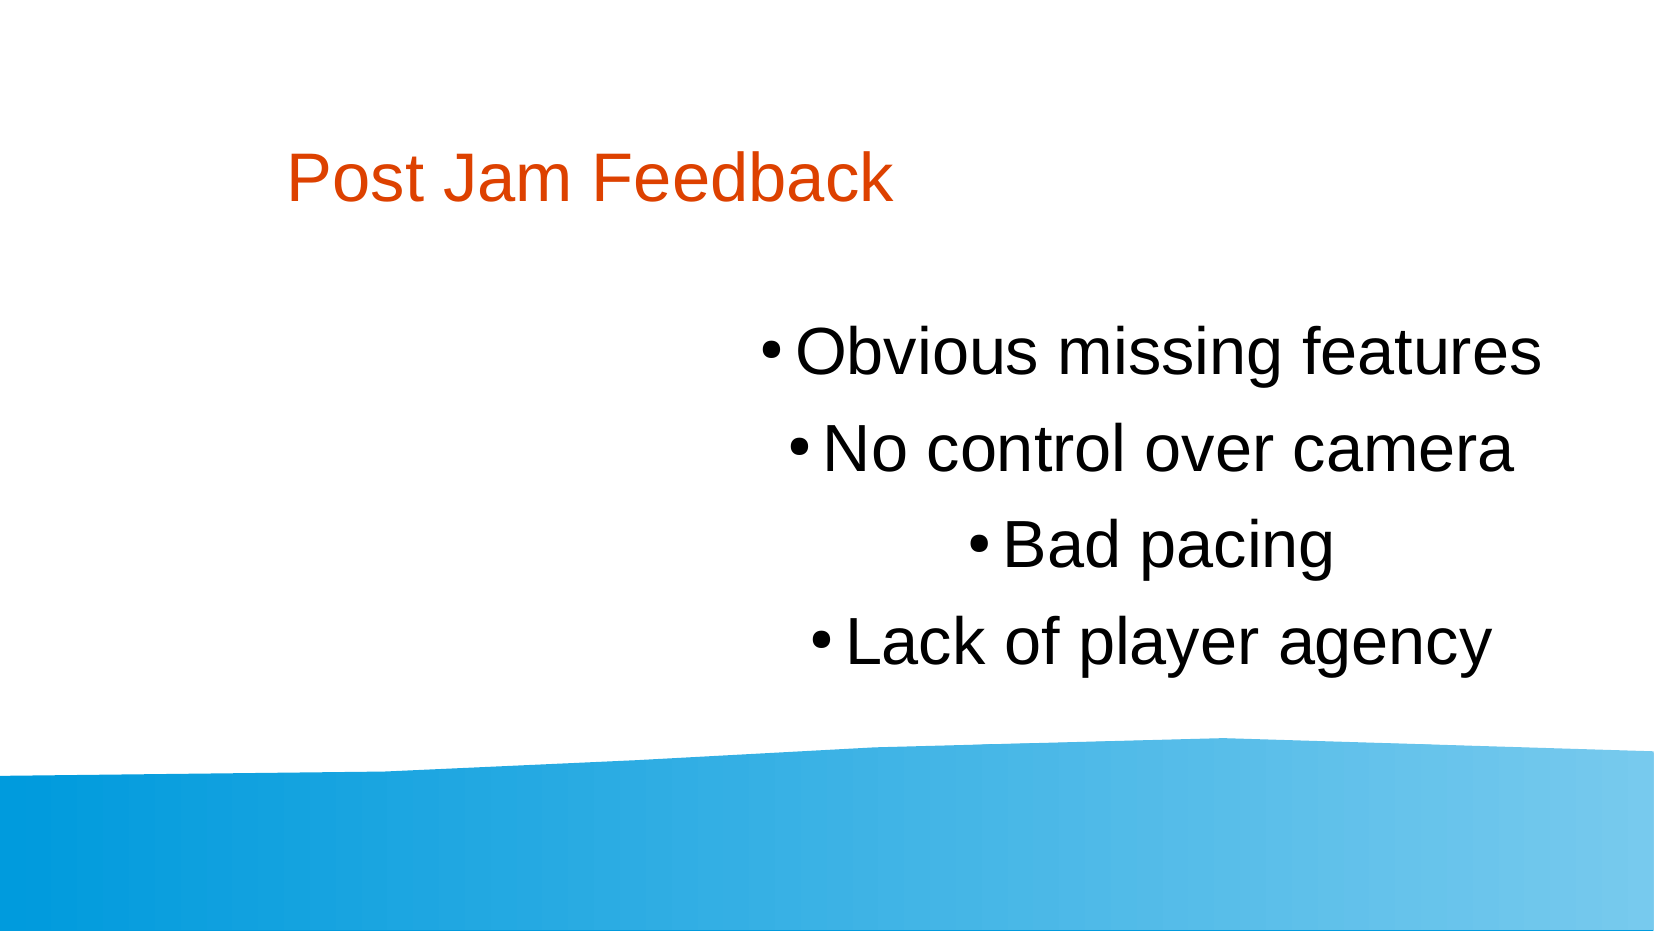

# Post Jam Feedback
Obvious missing features
No control over camera
Bad pacing
Lack of player agency